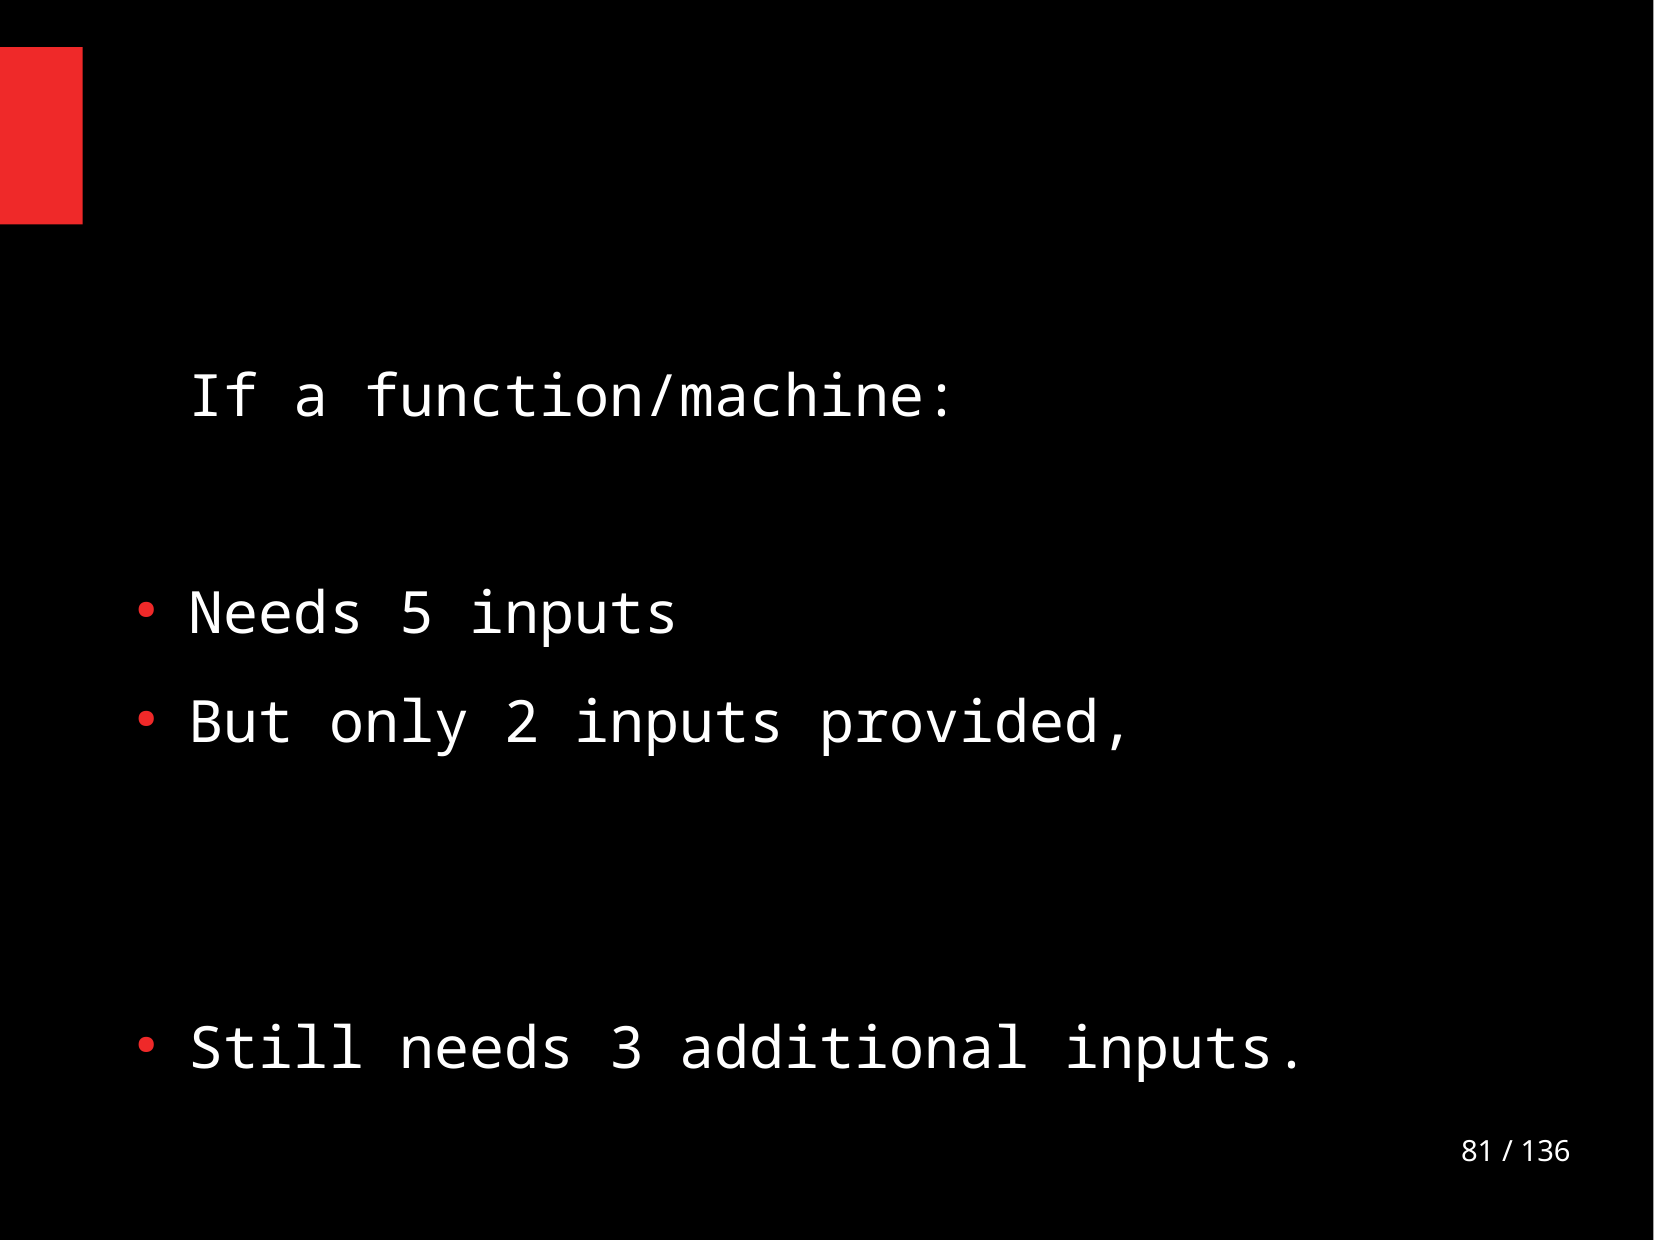

# If a function/machine:
Needs 5 inputs
But only 2 inputs provided,
Still needs 3 additional inputs.
81